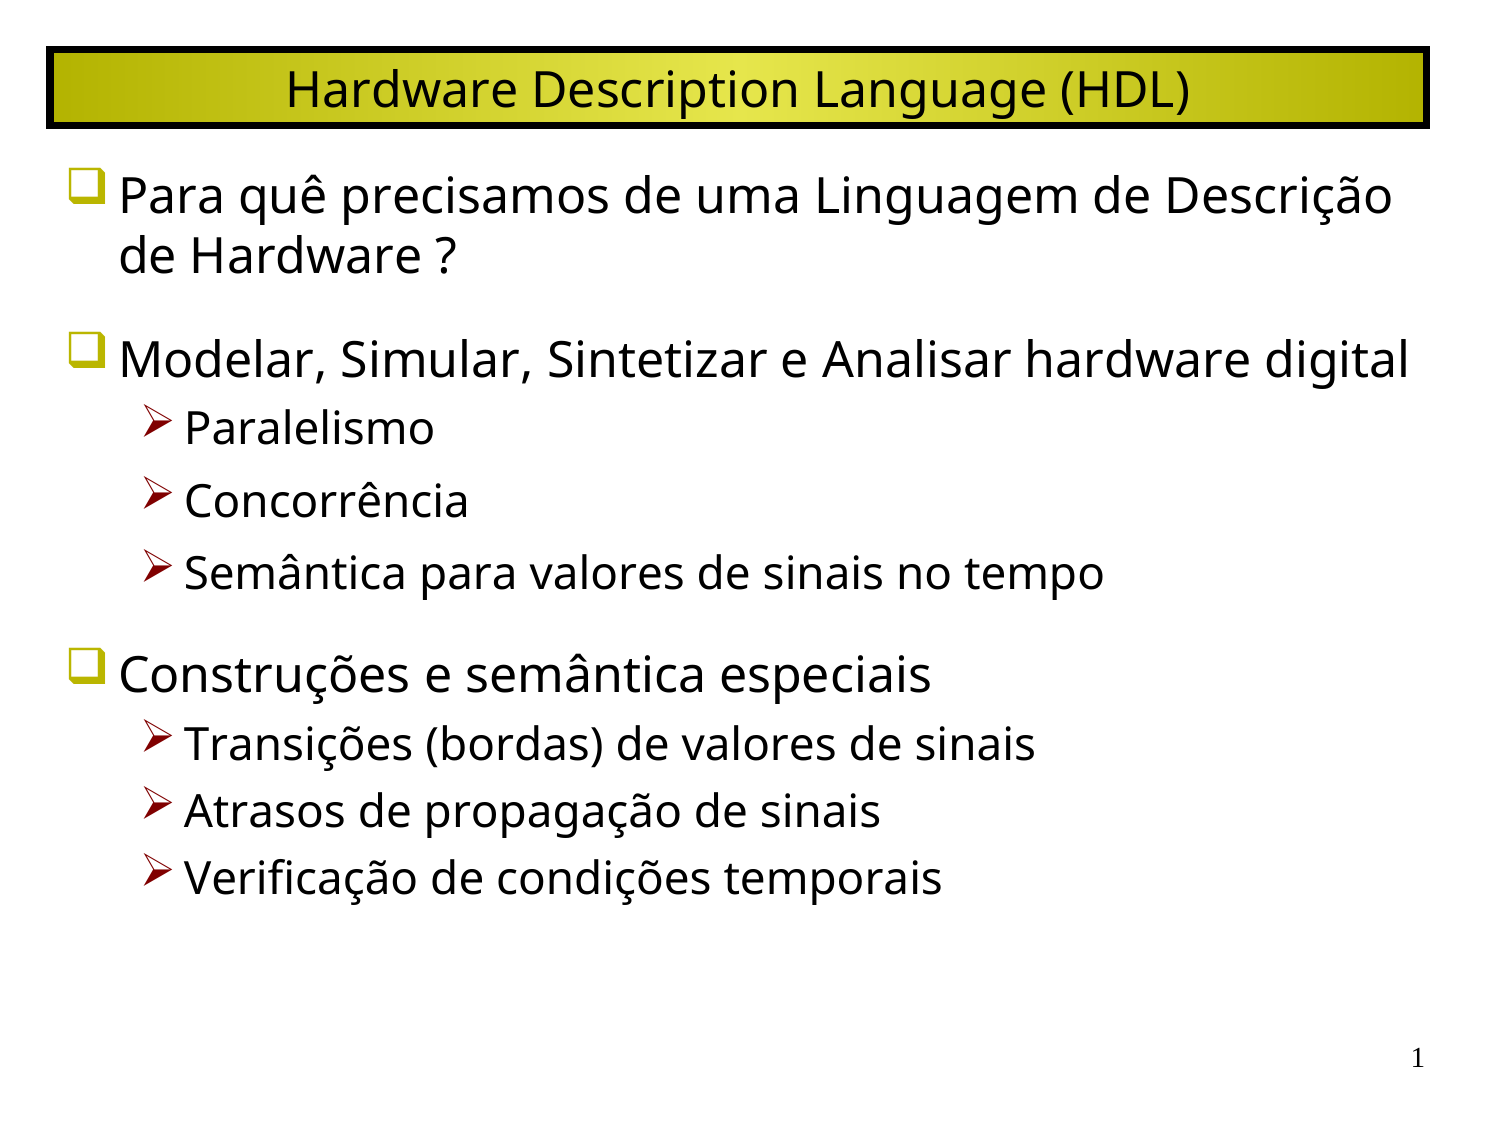

# Hardware Description Language (HDL)‏
Para quê precisamos de uma Linguagem de Descrição de Hardware ?
Modelar, Simular, Sintetizar e Analisar hardware digital
Paralelismo
Concorrência
Semântica para valores de sinais no tempo
Construções e semântica especiais
Transições (bordas) de valores de sinais
Atrasos de propagação de sinais
Verificação de condições temporais
1